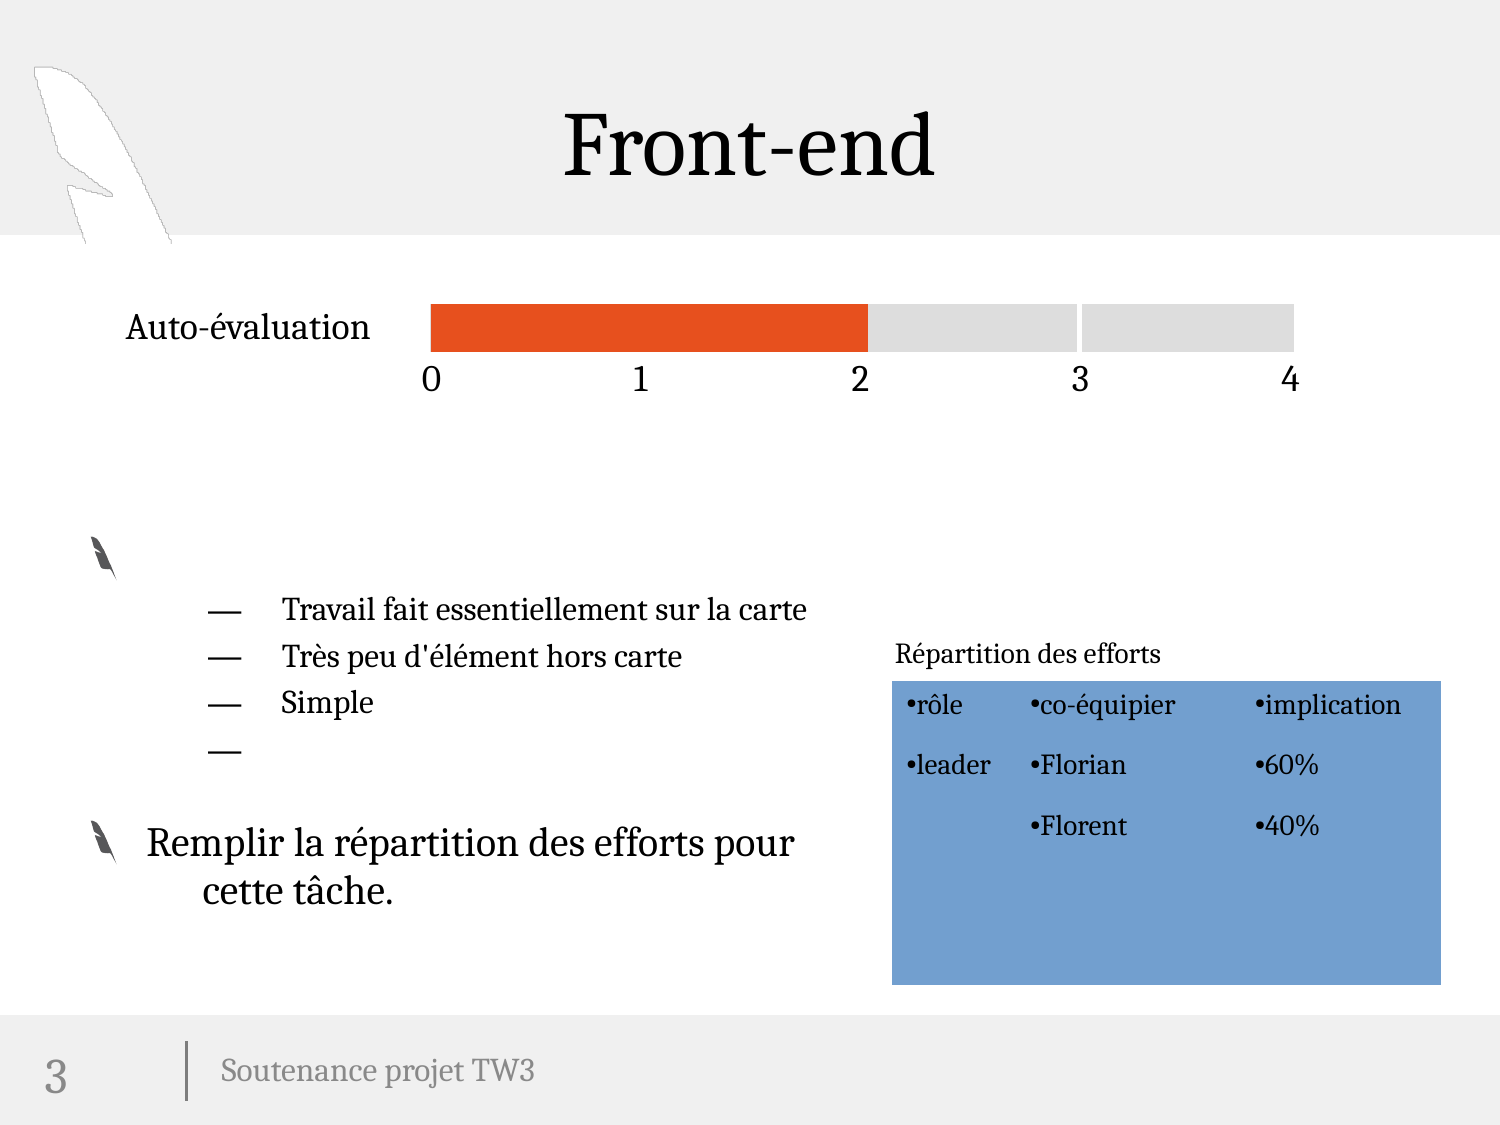

Front-end
# Travail fait essentiellement sur la carte
Très peu d'élément hors carte
Simple
Remplir la répartition des efforts pour cette tâche.
Répartition des efforts
| rôle | co-équipier | implication |
| --- | --- | --- |
| leader | Florian | 60% |
| | Florent | 40% |
| | | |
| | | |
Soutenance projet TW3